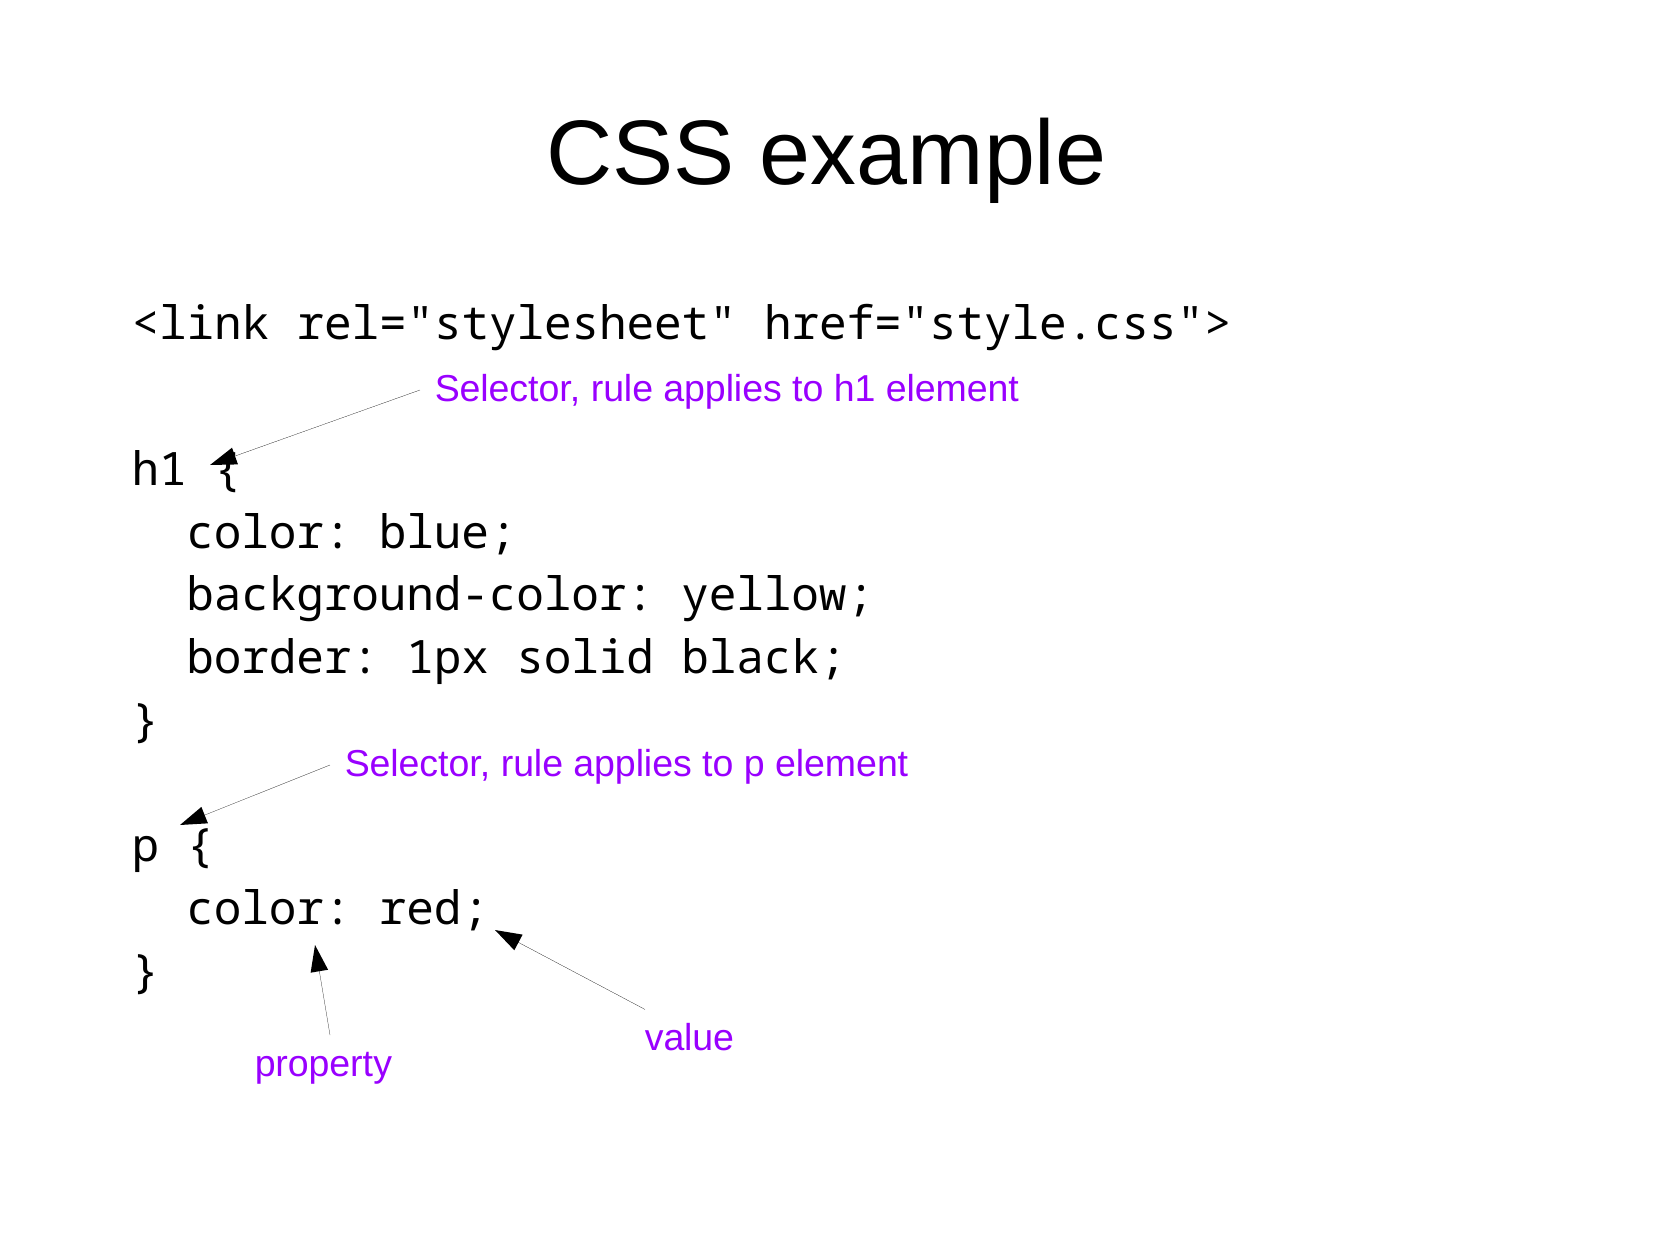

# CSS example
<link rel="stylesheet" href="style.css">
h1 {
 color: blue;
 background-color: yellow;
 border: 1px solid black;
}
p {
 color: red;
}
Selector, rule applies to h1 element
Selector, rule applies to p element
value
property